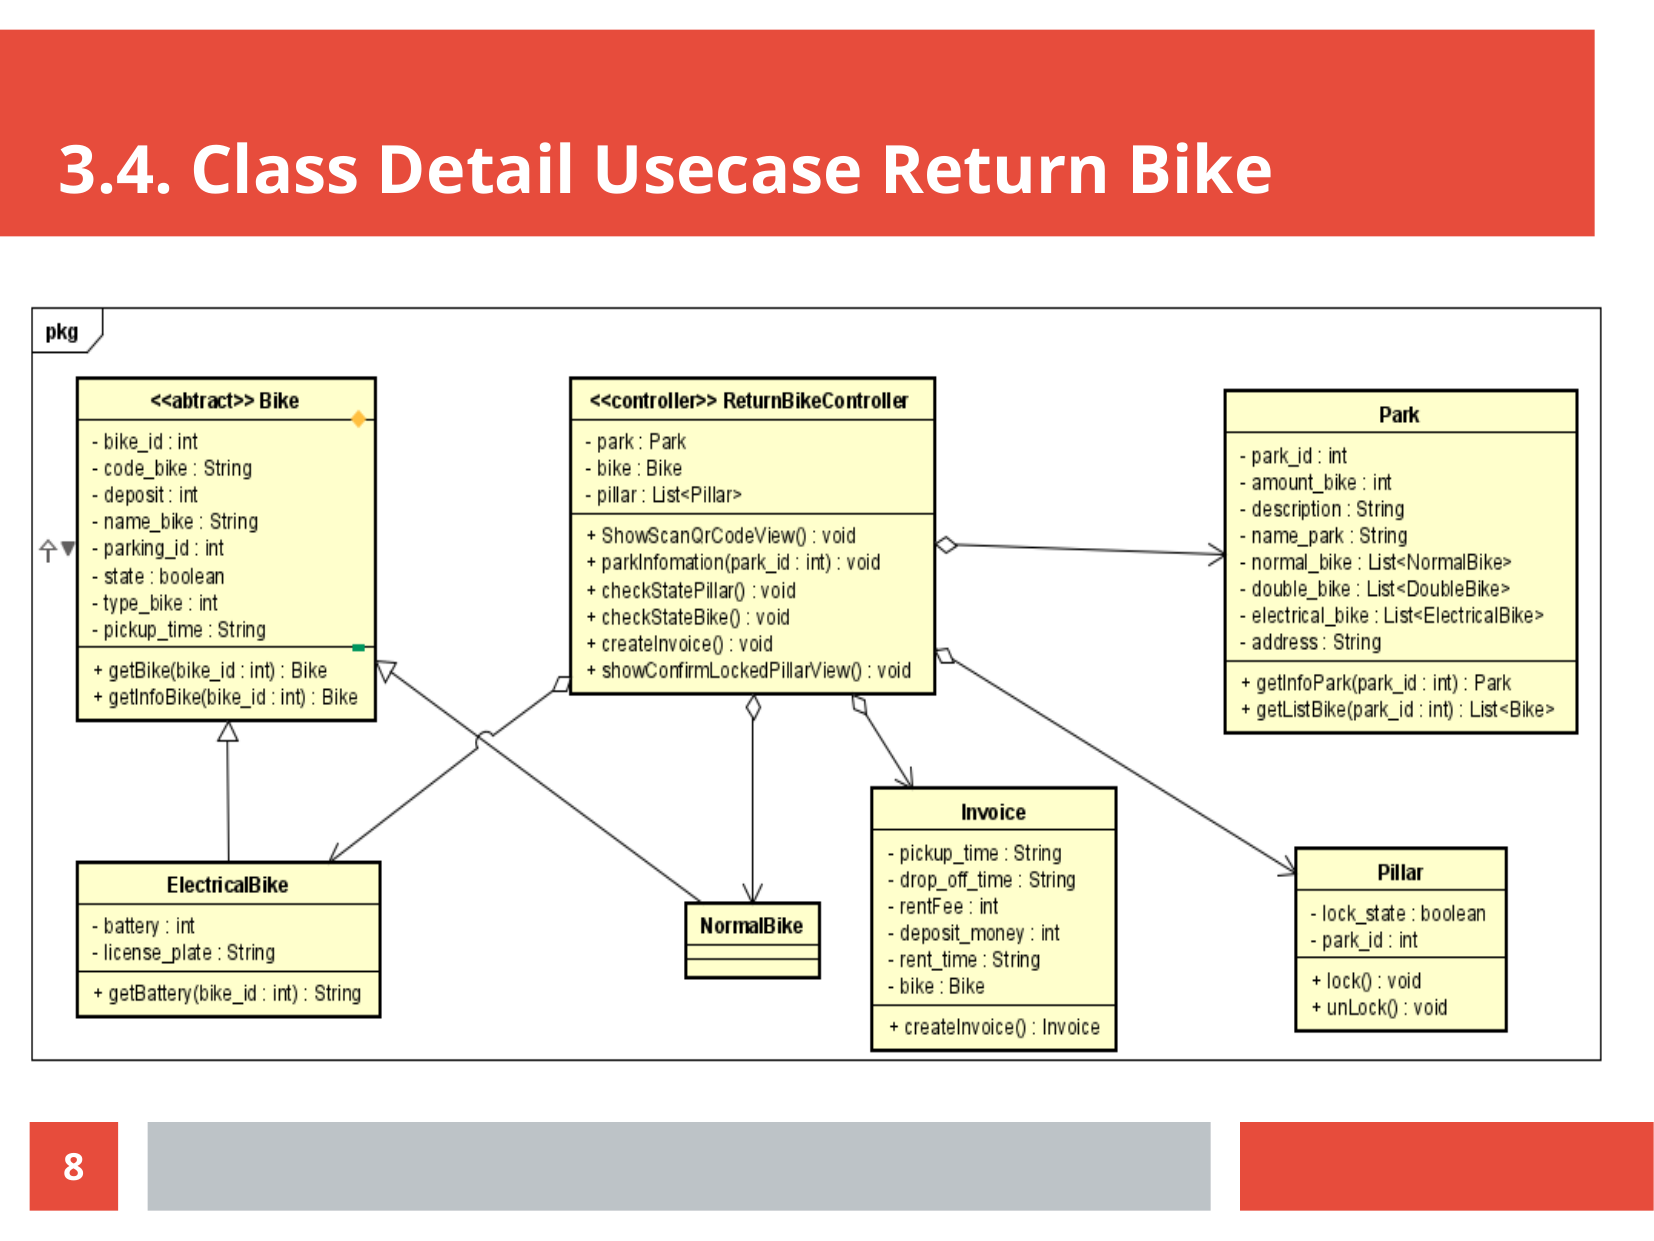

# 3.4. Class Detail Usecase Return Bike